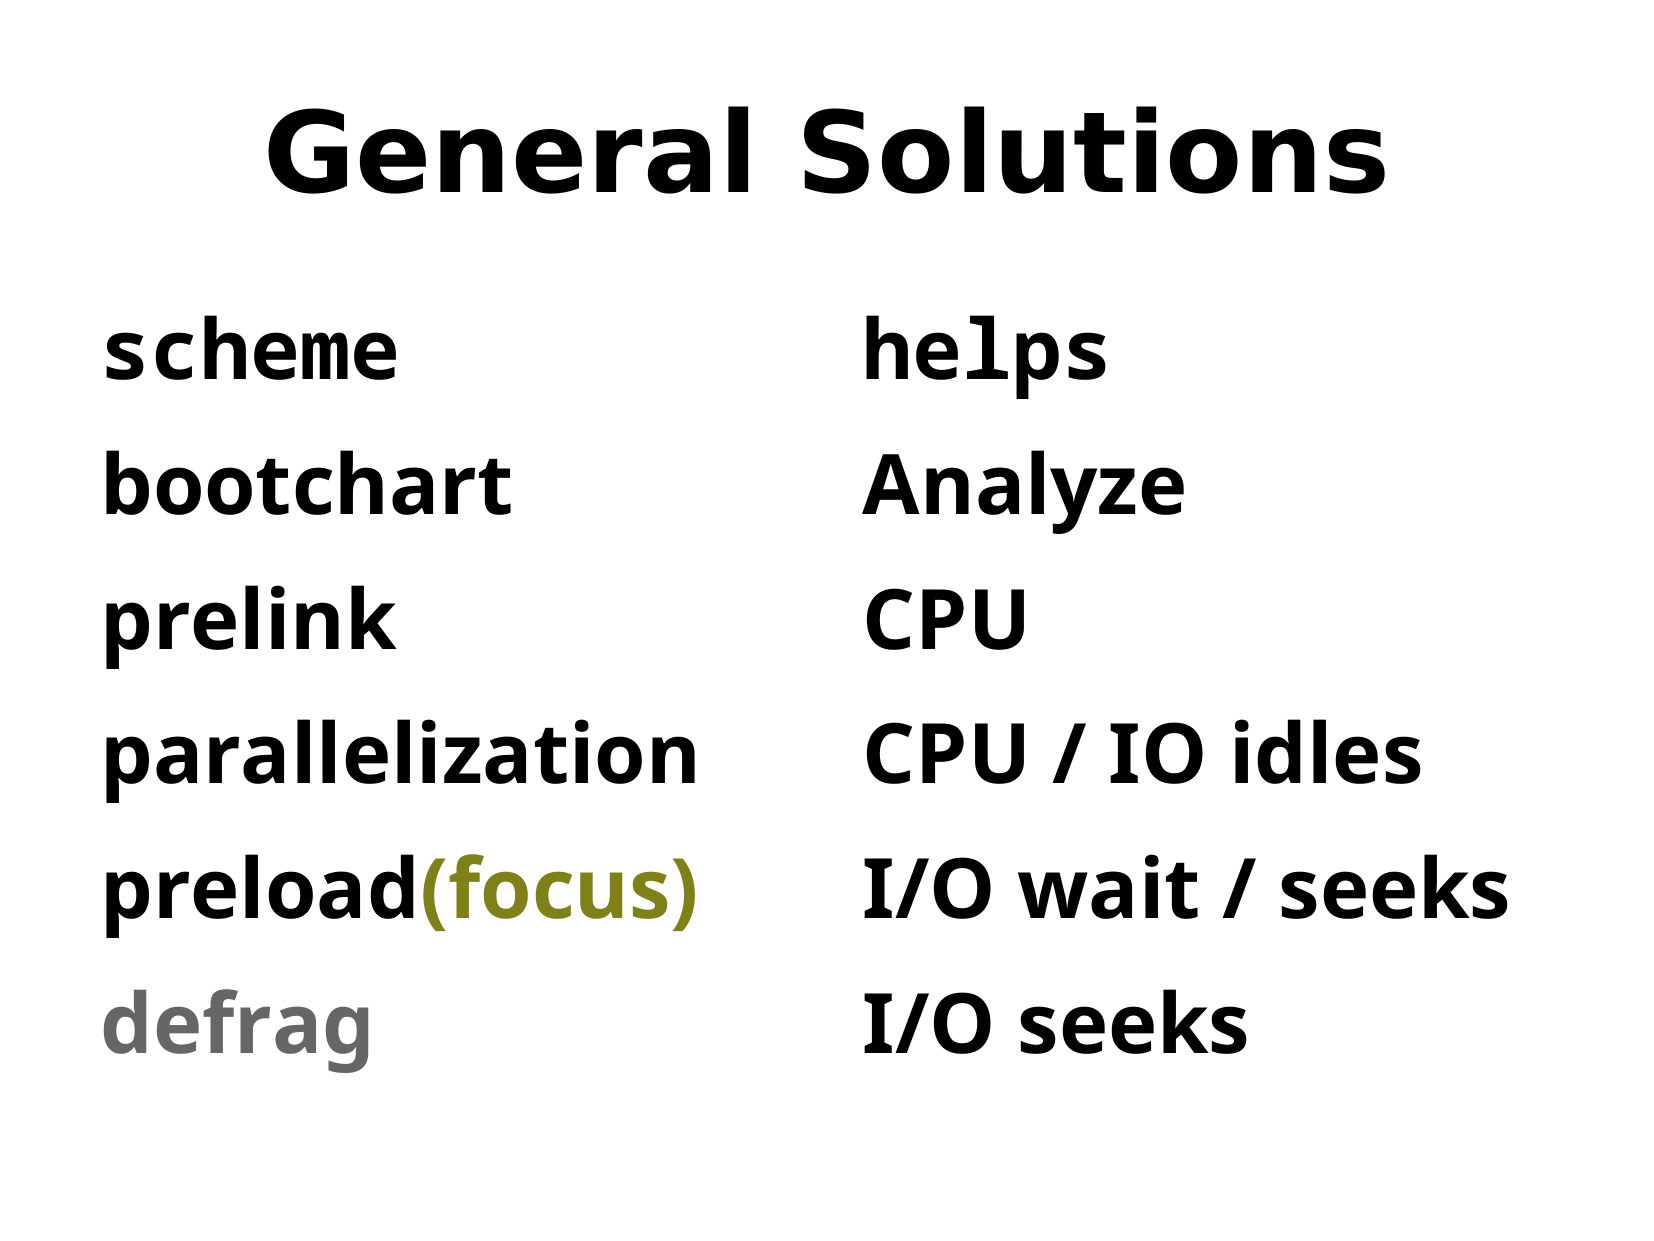

# General Solutions
scheme
bootchart
prelink
parallelization
preload(focus)
defrag
helps
Analyze
CPU
CPU / IO idles
I/O wait / seeks
I/O seeks